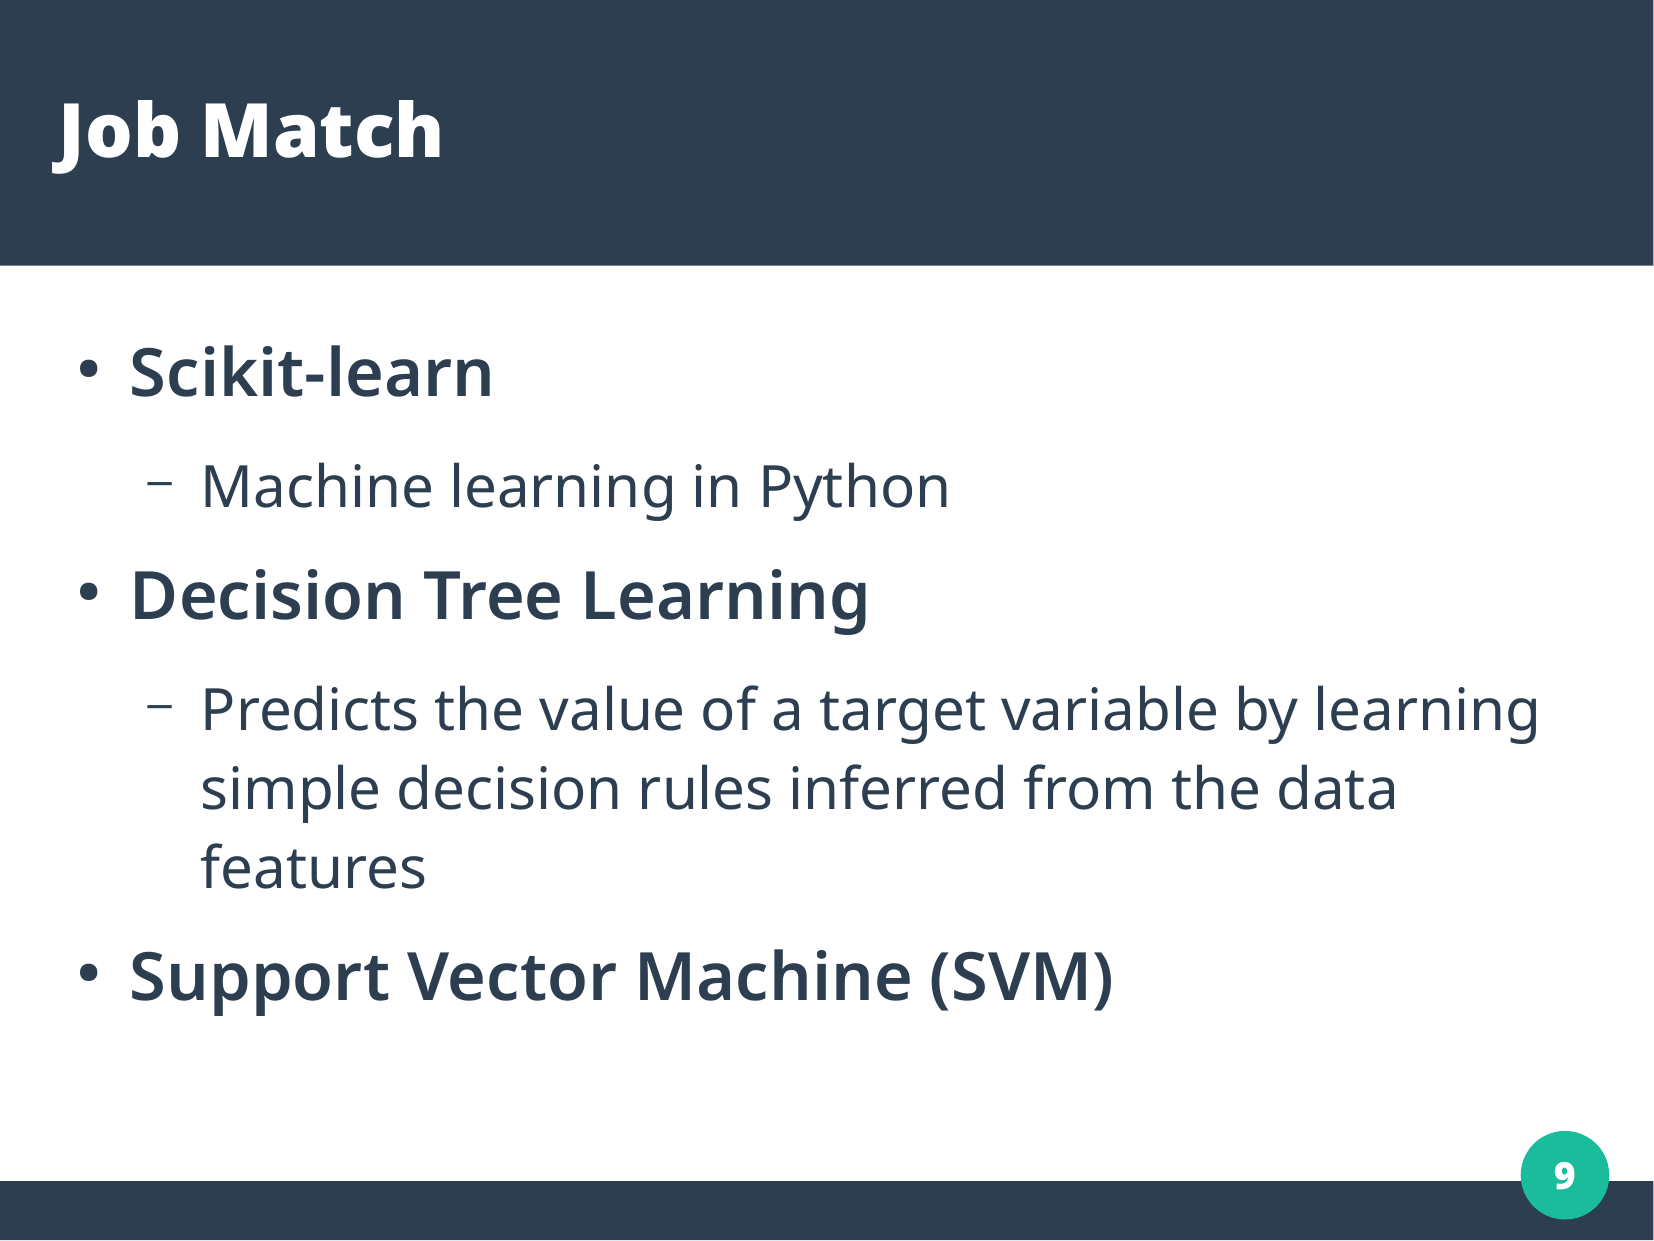

# Job Match
Scikit-learn
Machine learning in Python
Decision Tree Learning
Predicts the value of a target variable by learning simple decision rules inferred from the data features
Support Vector Machine (SVM)
9